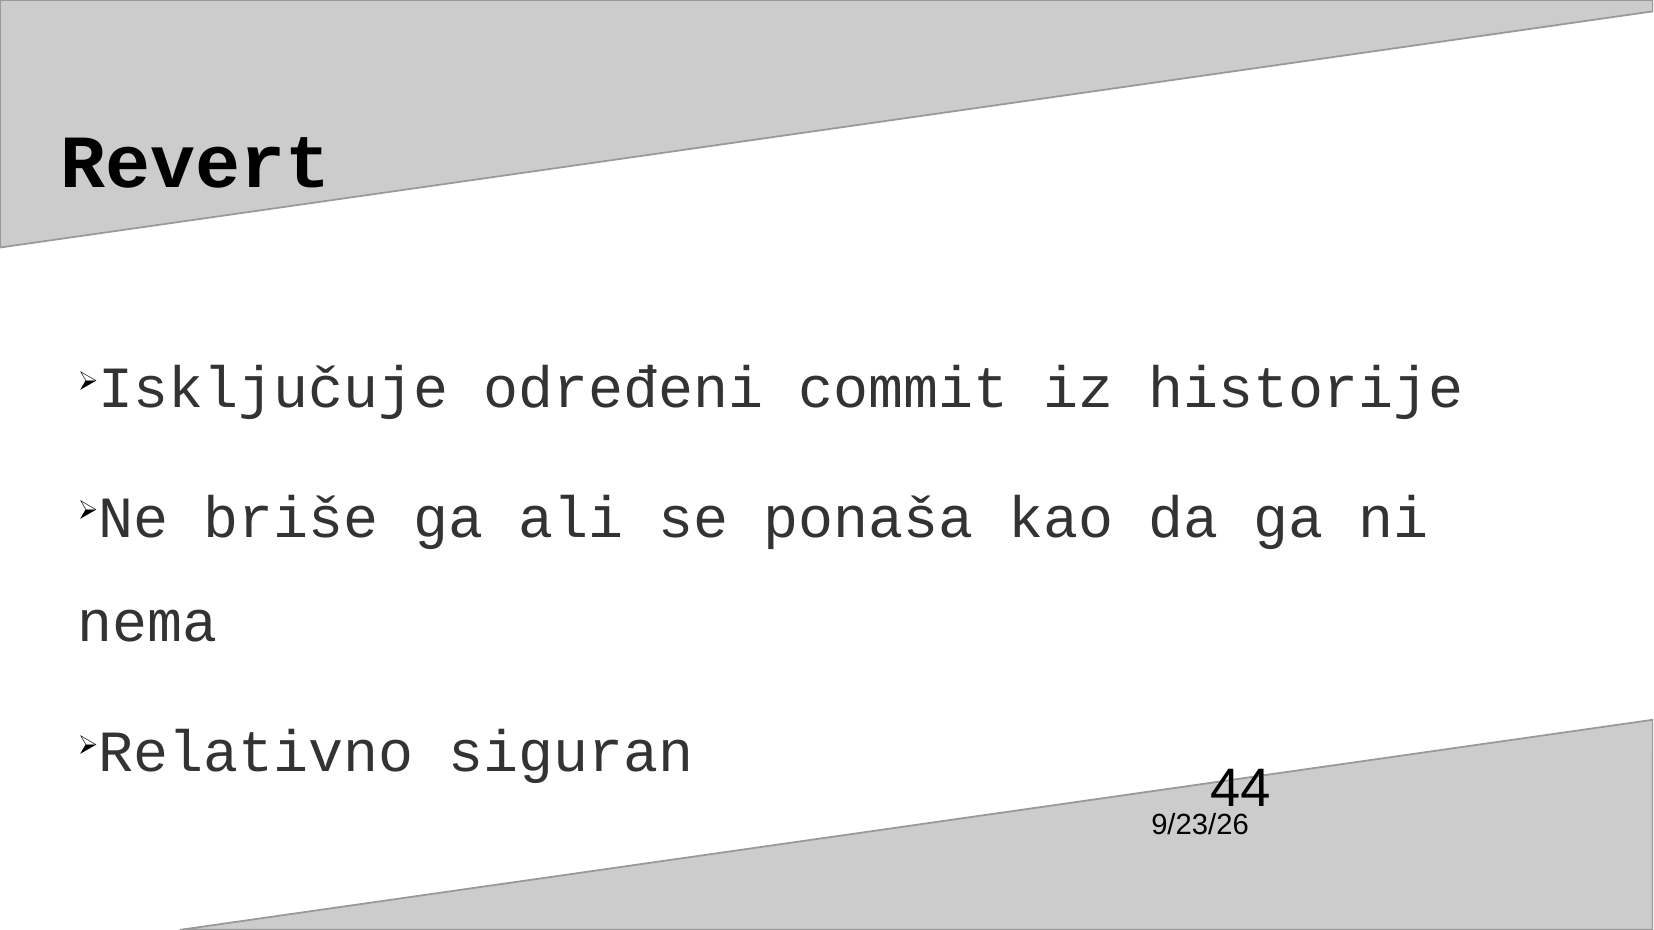

Revert
# Isključuje određeni commit iz historije
Ne briše ga ali se ponaša kao da ga ni nema
Relativno siguran
43